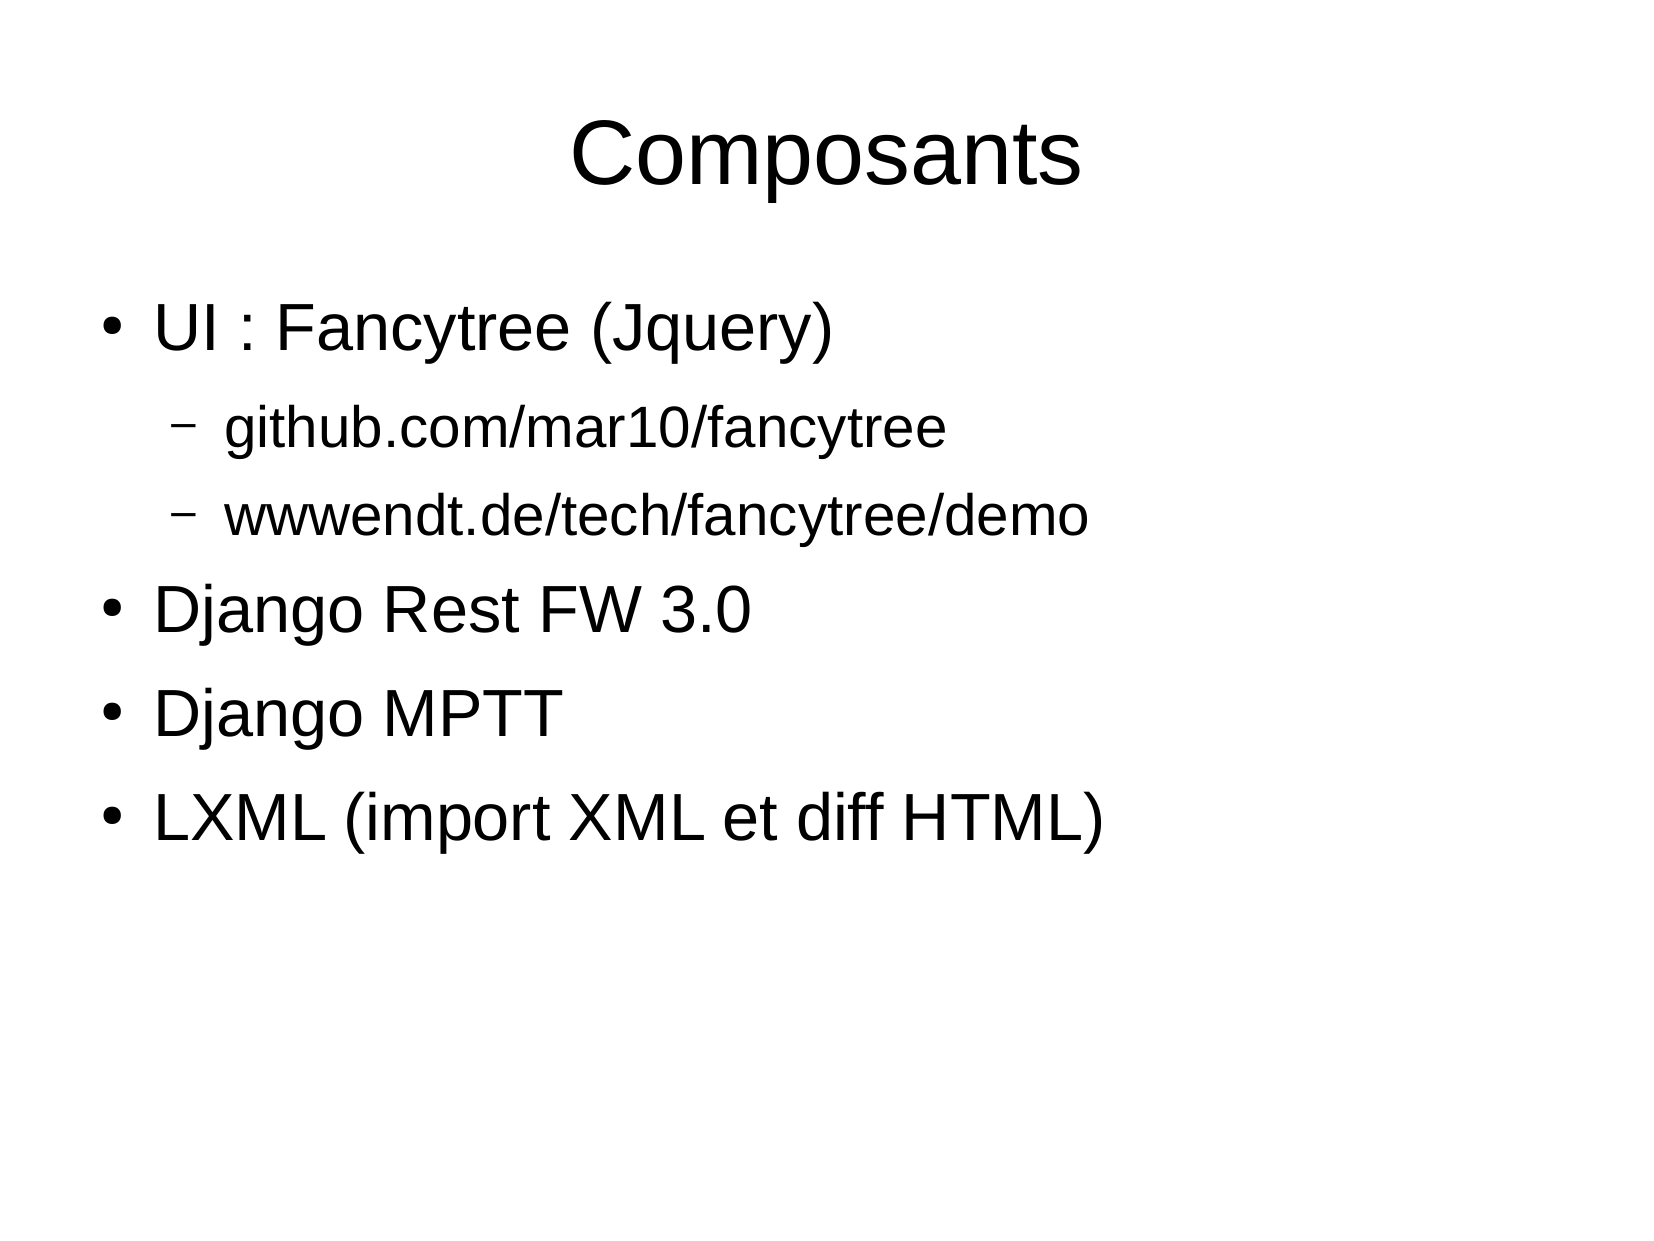

# Composants
UI : Fancytree (Jquery)
github.com/mar10/fancytree
wwwendt.de/tech/fancytree/demo
Django Rest FW 3.0
Django MPTT
LXML (import XML et diff HTML)